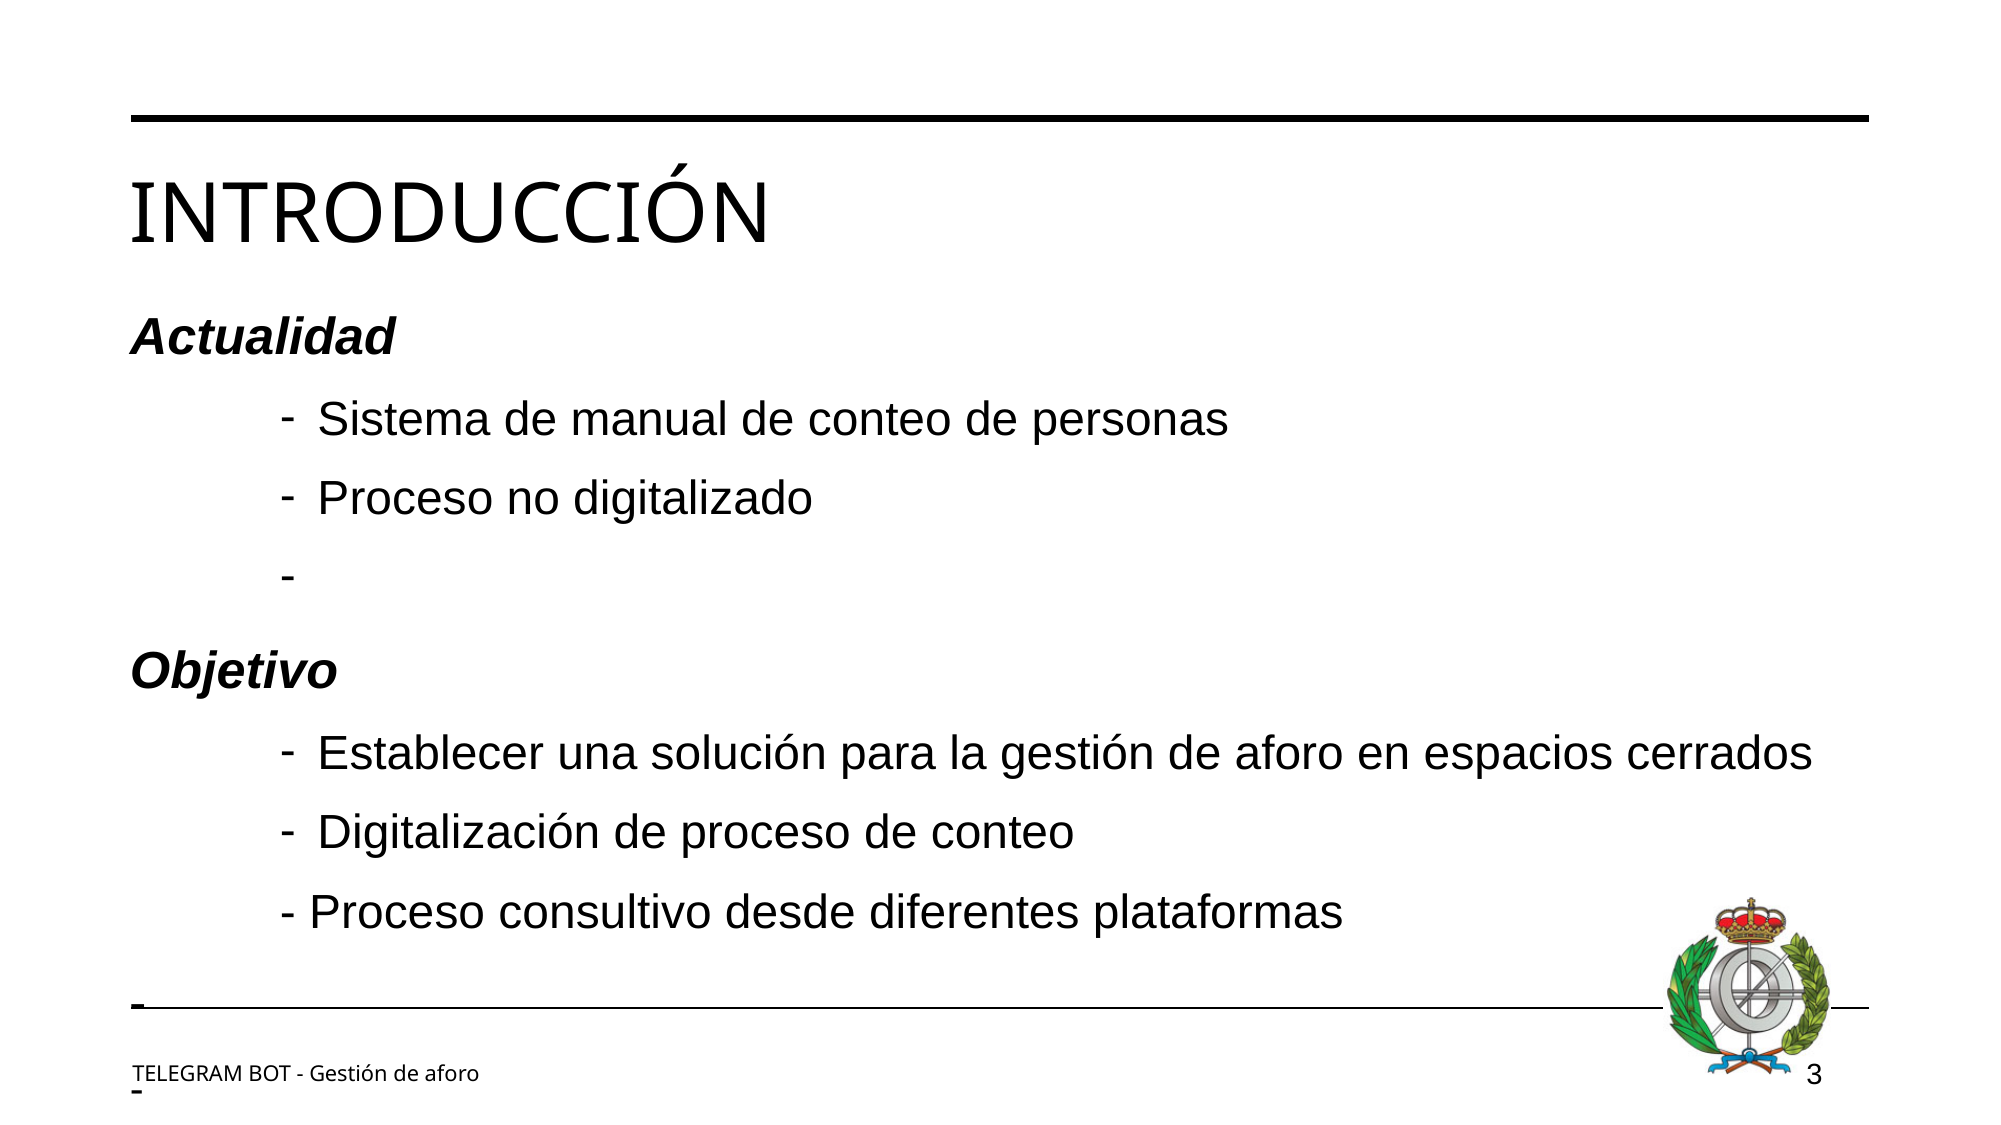

# Introducción
Actualidad
Sistema de manual de conteo de personas
Proceso no digitalizado
Objetivo
Establecer una solución para la gestión de aforo en espacios cerrados
Digitalización de proceso de conteo
- Proceso consultivo desde diferentes plataformas
TELEGRAM BOT - Gestión de aforo